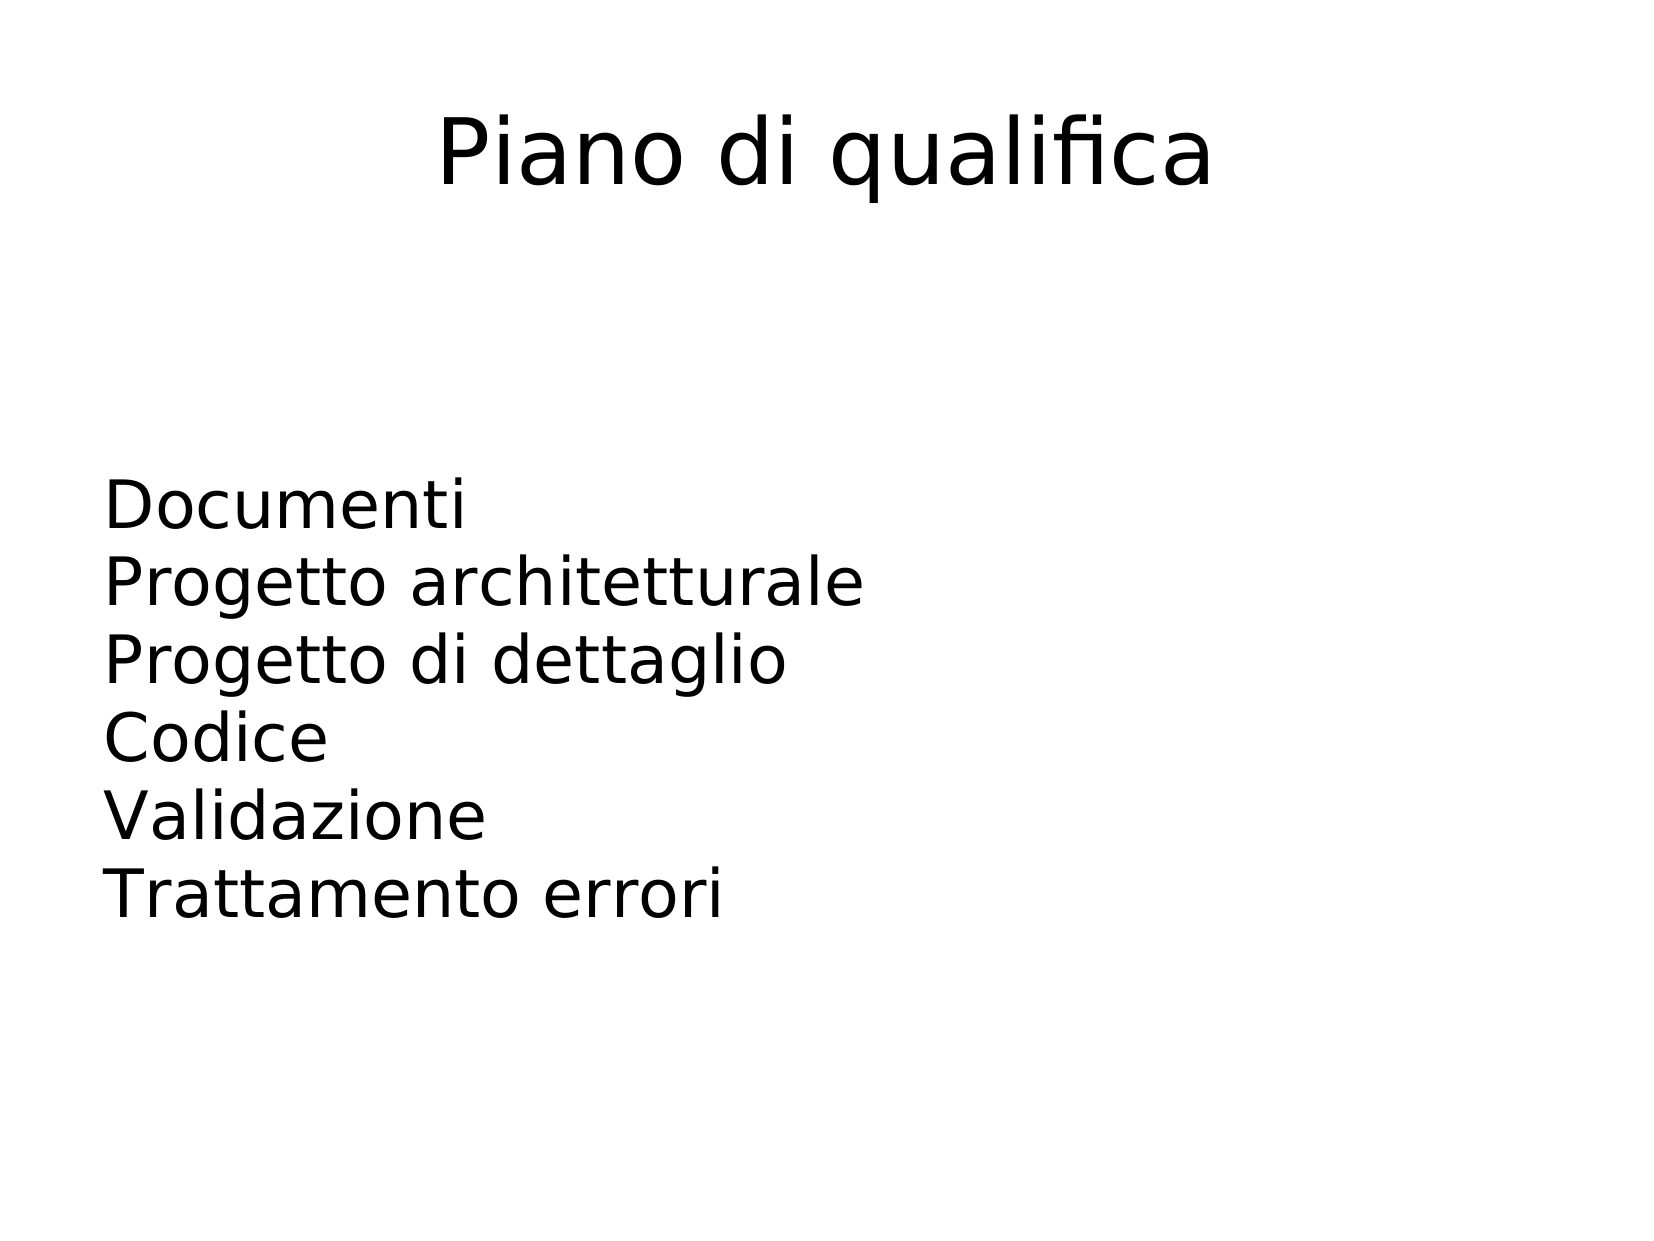

# Piano di qualifica
 Documenti
 Progetto architetturale
 Progetto di dettaglio
 Codice
 Validazione
 Trattamento errori